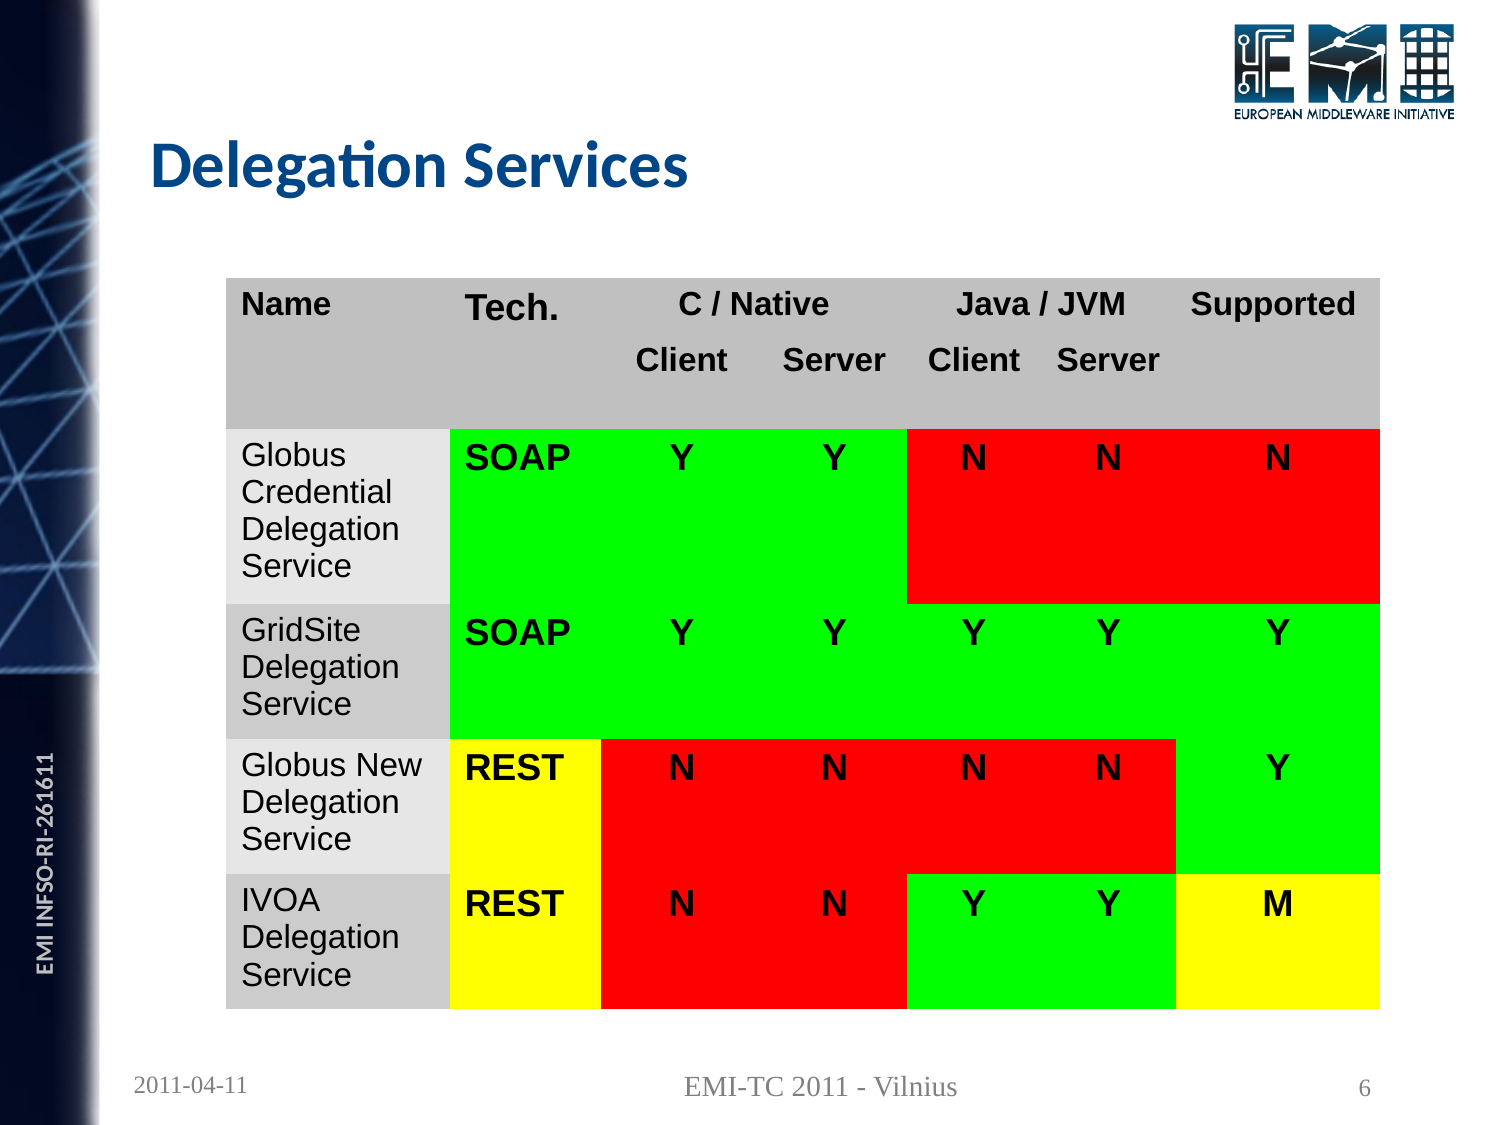

# Delegation Services
| Name | Tech. | C / Native | | Java / JVM | | Supported |
| --- | --- | --- | --- | --- | --- | --- |
| | | Client | Server | Client | Server | |
| Globus Credential Delegation Service | SOAP | Y | Y | N | N | N |
| GridSite Delegation Service | SOAP | Y | Y | Y | Y | Y |
| Globus New Delegation Service | REST | N | N | N | N | Y |
| IVOA Delegation Service | REST | N | N | Y | Y | M |
2011-04-11
EMI-TC 2011 - Vilnius
6